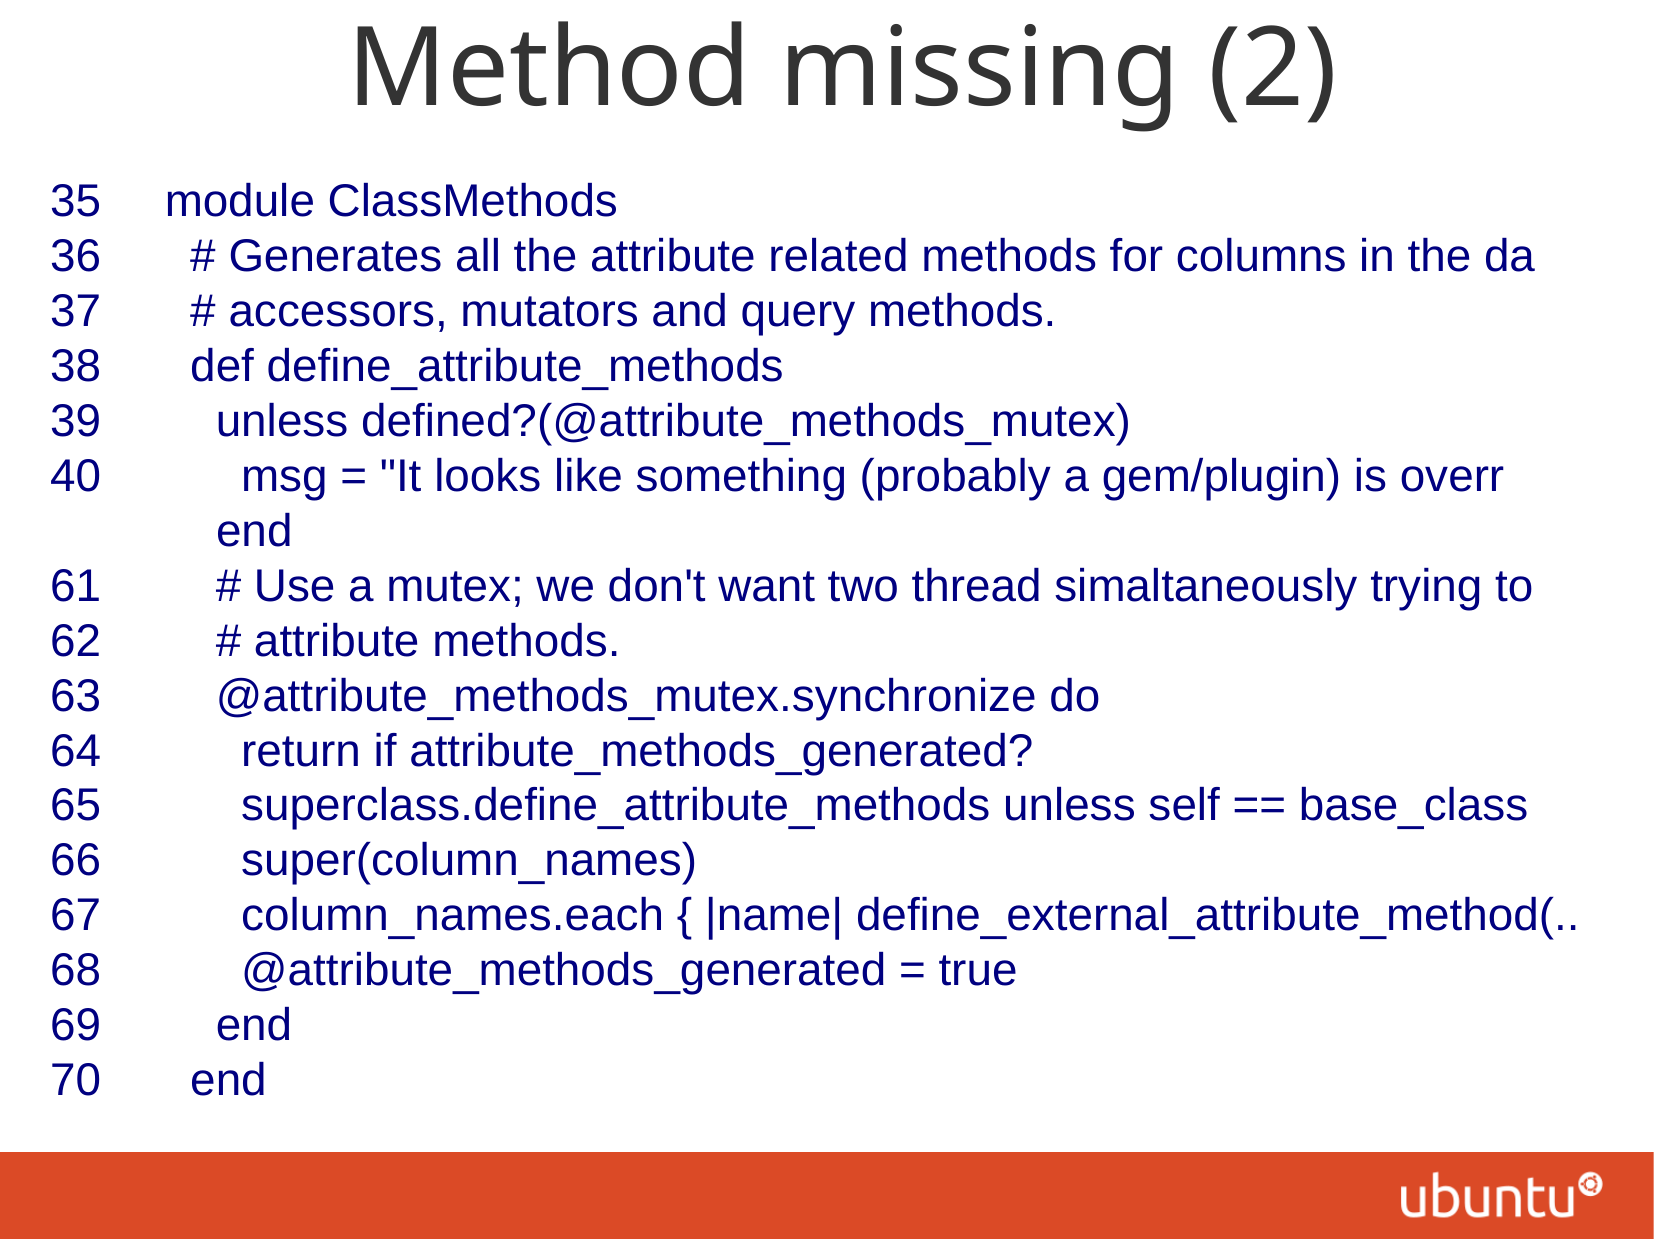

# Method missing (2)
 35 module ClassMethods
 36 # Generates all the attribute related methods for columns in the da
 37 # accessors, mutators and query methods.
 38 def define_attribute_methods
 39 unless defined?(@attribute_methods_mutex)
 40 msg = "It looks like something (probably a gem/plugin) is overr
 end
 61 # Use a mutex; we don't want two thread simaltaneously trying to
 62 # attribute methods.
 63 @attribute_methods_mutex.synchronize do
 64 return if attribute_methods_generated?
 65 superclass.define_attribute_methods unless self == base_class
 66 super(column_names)
 67 column_names.each { |name| define_external_attribute_method(..
 68 @attribute_methods_generated = true
 69 end
 70 end